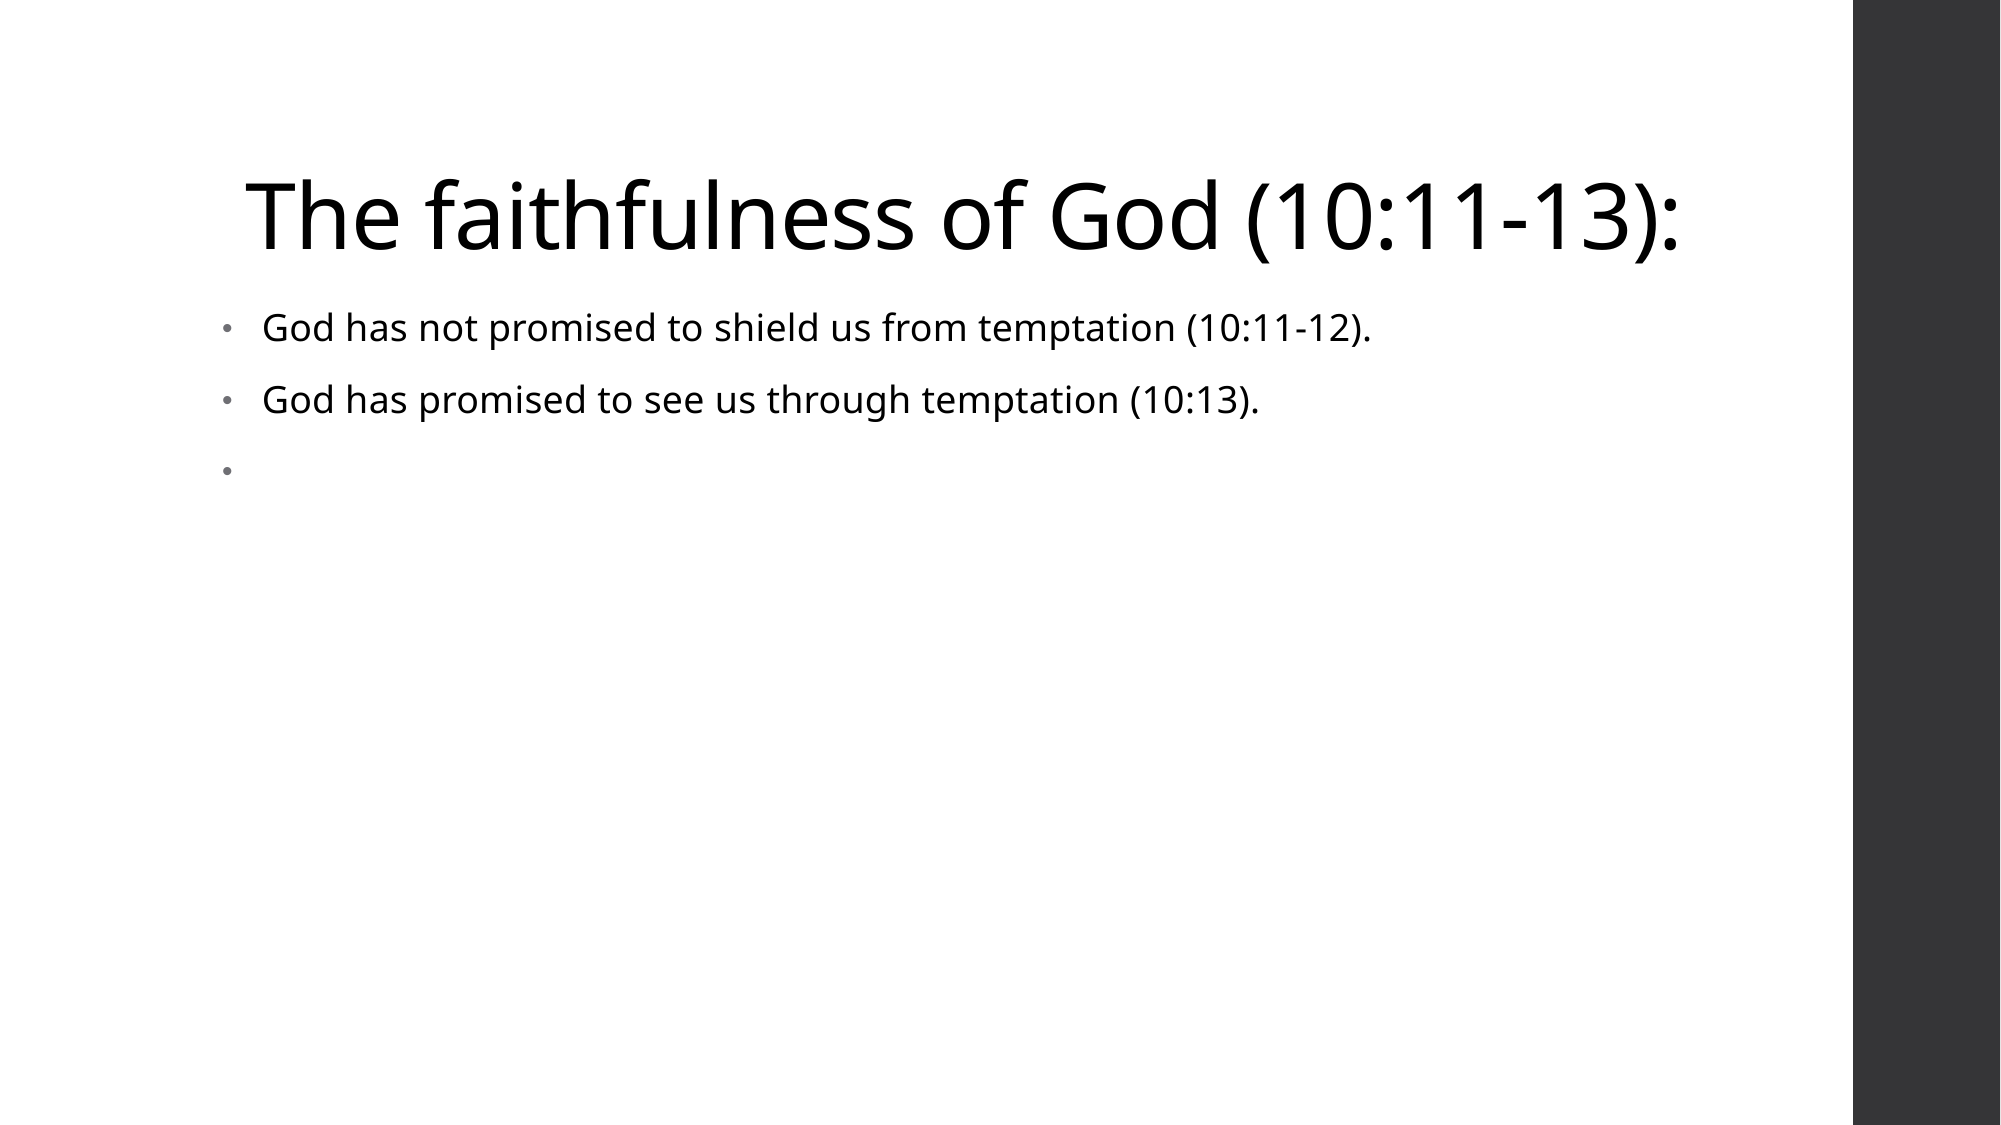

# The faithfulness of God (10:11-13):
 God has not promised to shield us from temptation (10:11-12).
 God has promised to see us through temptation (10:13).